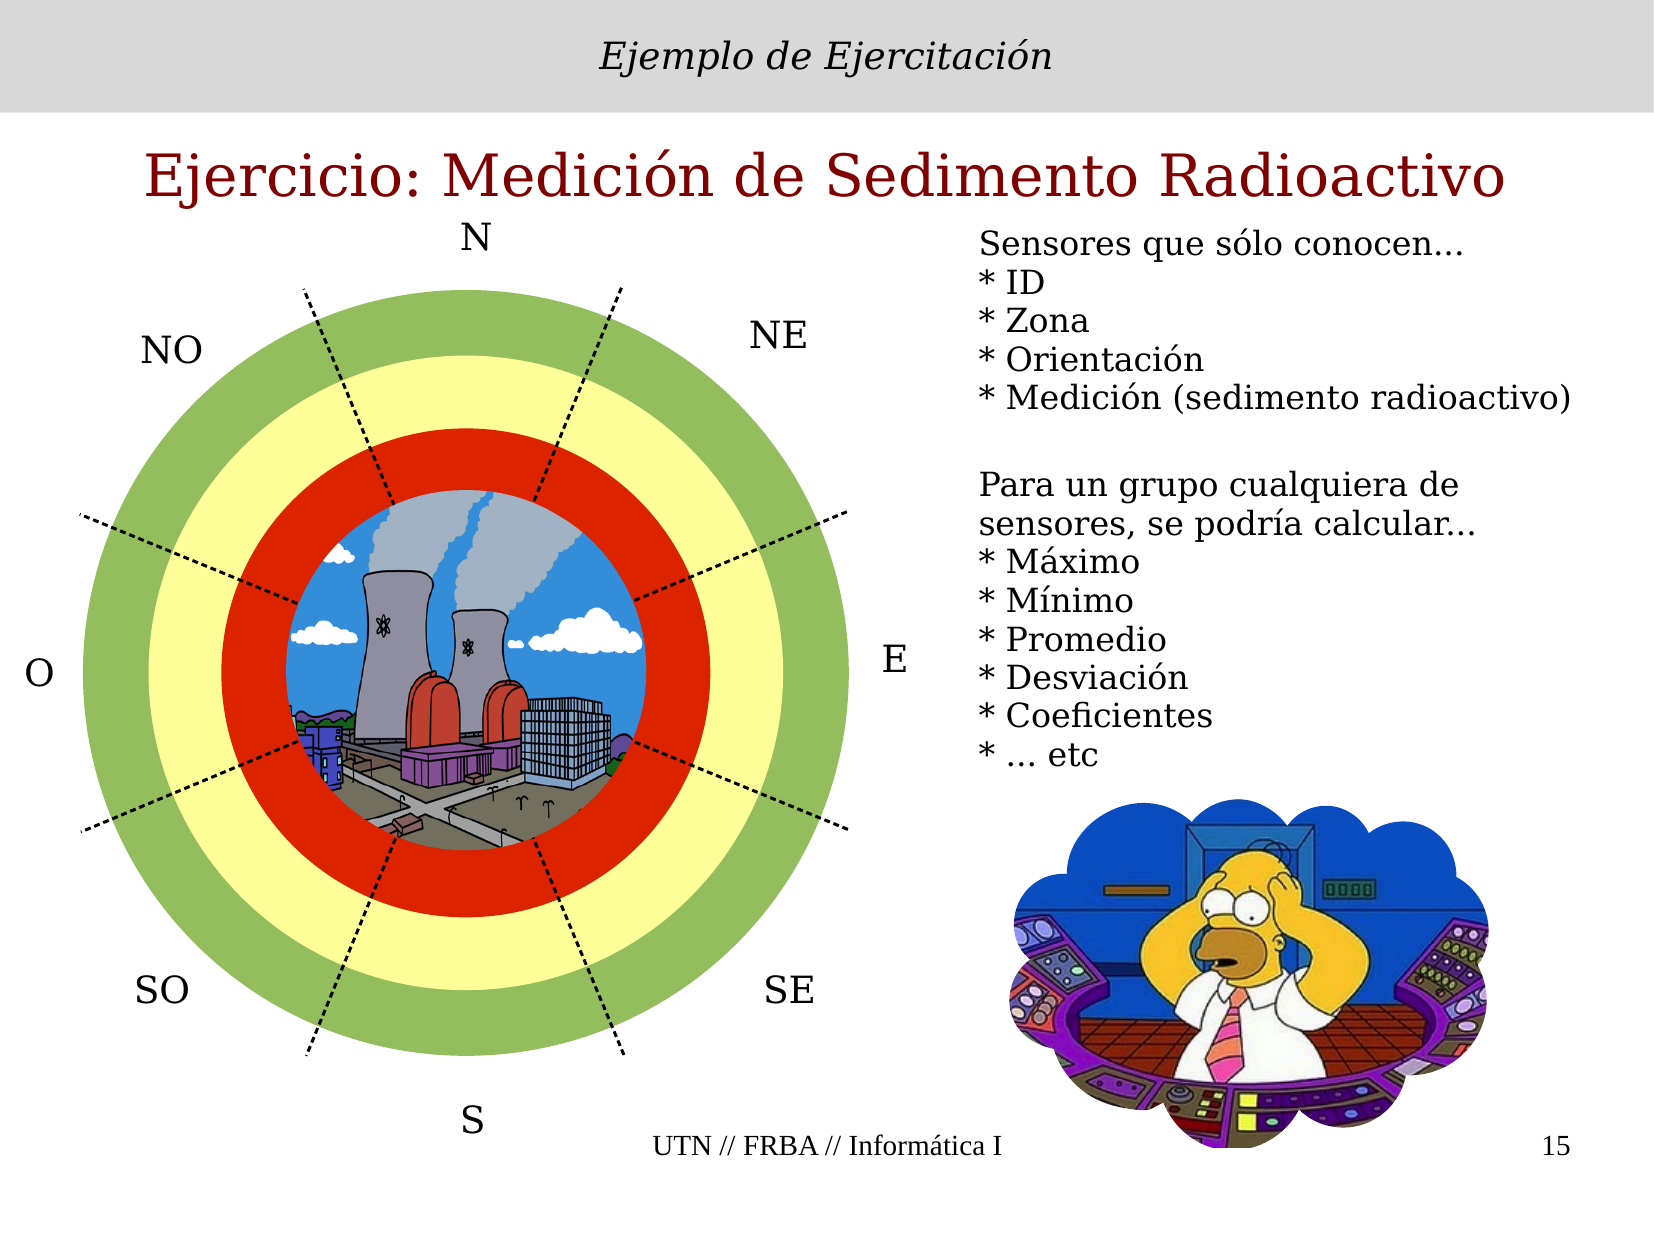

Ejemplo de Ejercitación
# Ejercicio: Medición de Sedimento Radioactivo
N
Sensores que sólo conocen...
* ID
* Zona
* Orientación
* Medición (sedimento radioactivo)
NE
NO
Para un grupo cualquiera de sensores, se podría calcular...
* Máximo
* Mínimo
* Promedio
* Desviación
* Coeficientes
* ... etc
E
O
SE
SO
S
UTN // FRBA // Informática I
15